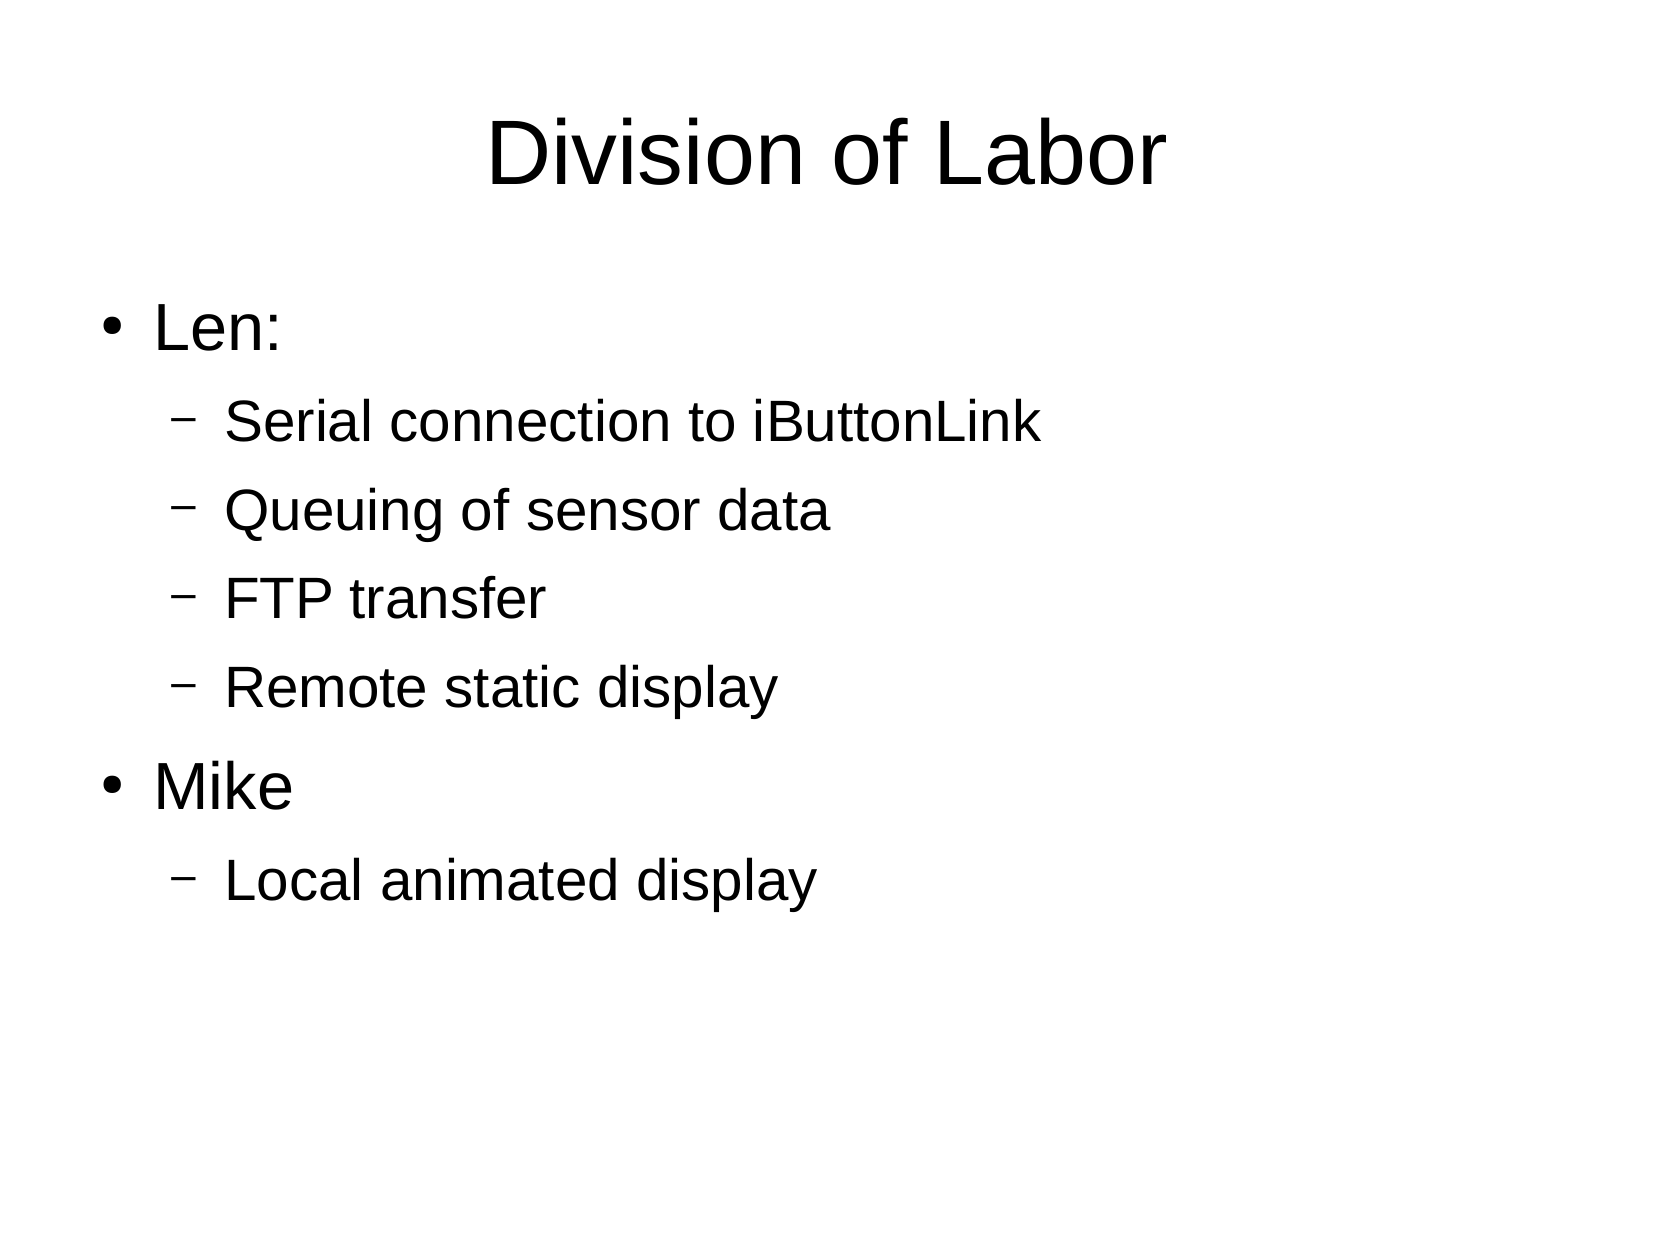

# Division of Labor
Len:
Serial connection to iButtonLink
Queuing of sensor data
FTP transfer
Remote static display
Mike
Local animated display